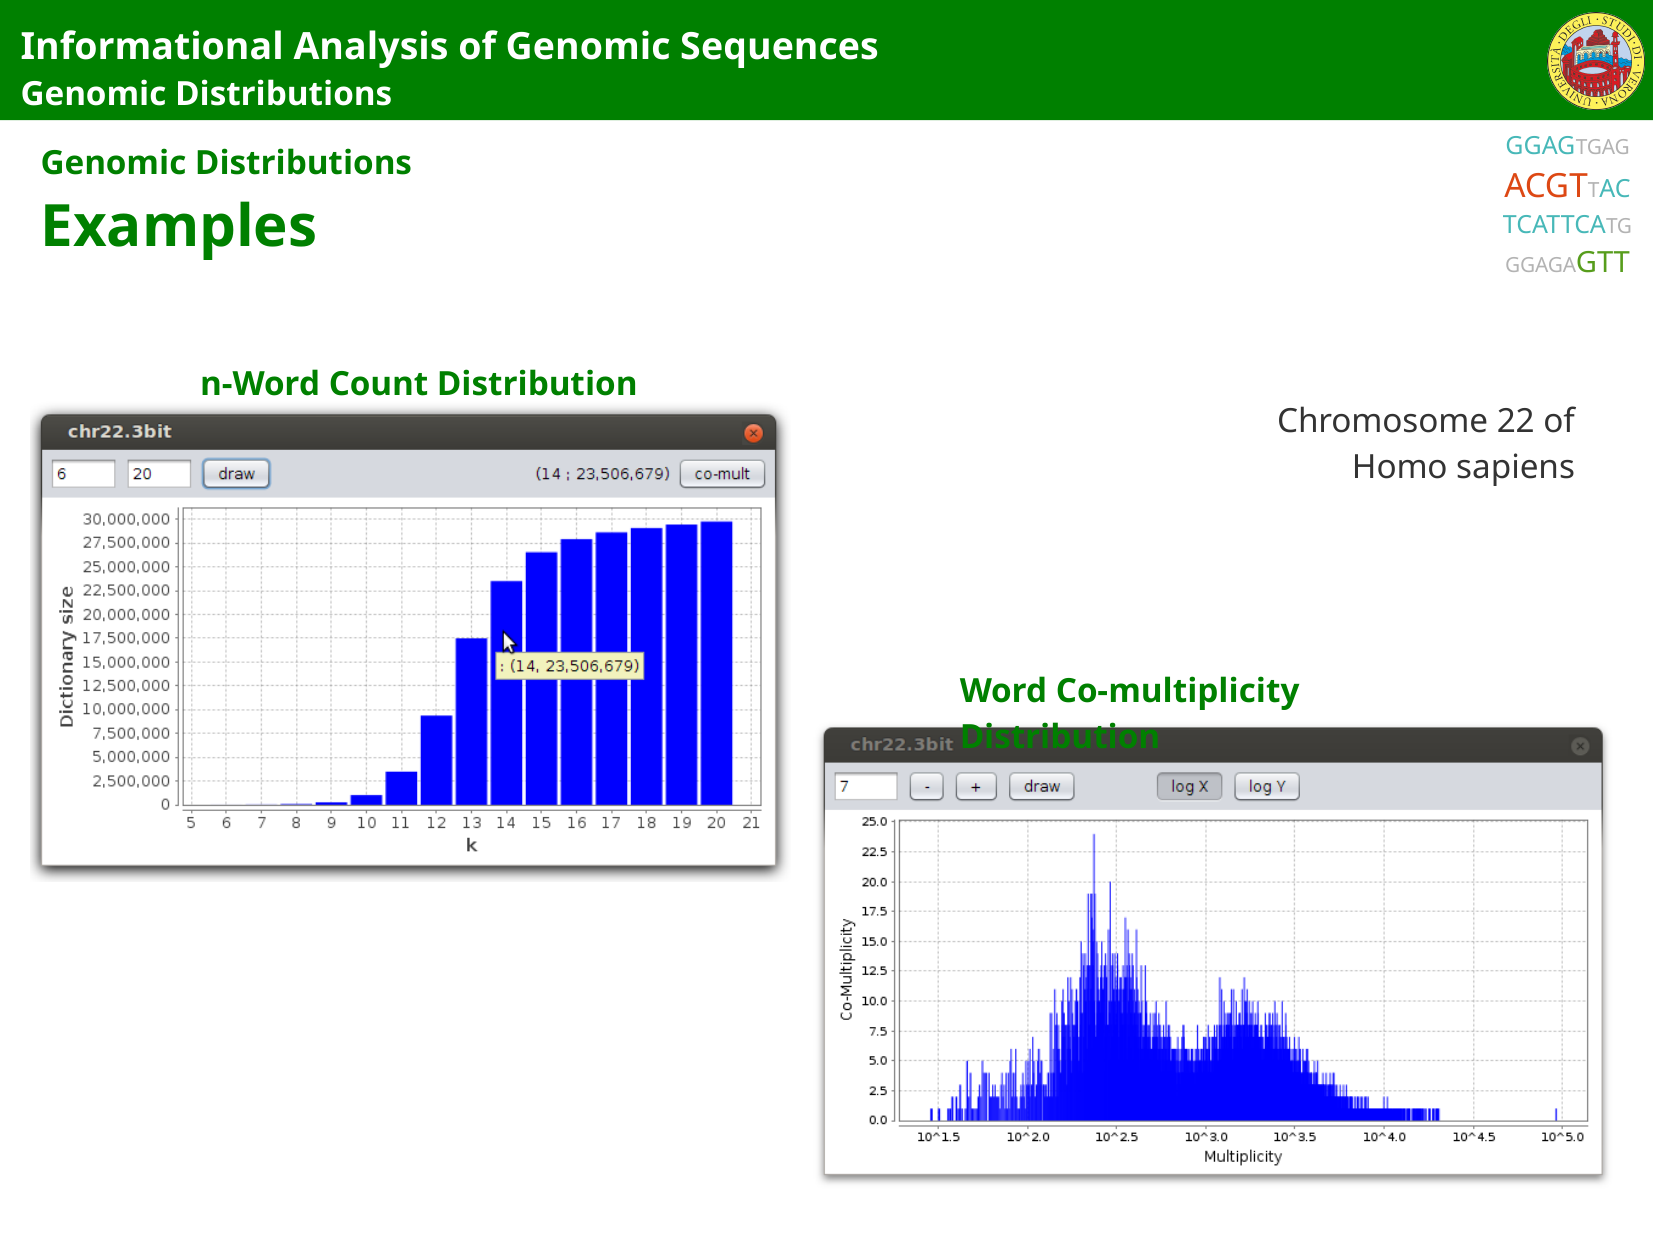

Informational Analysis of Genomic Sequences
Genomic Distributions
GGAGTGAGACGTTACTCATTCATGGGAGAGTT
Genomic Distributions
Examples
n-Word Count Distribution
Chromosome 22 of Homo sapiens
Word Co-multiplicity Distribution